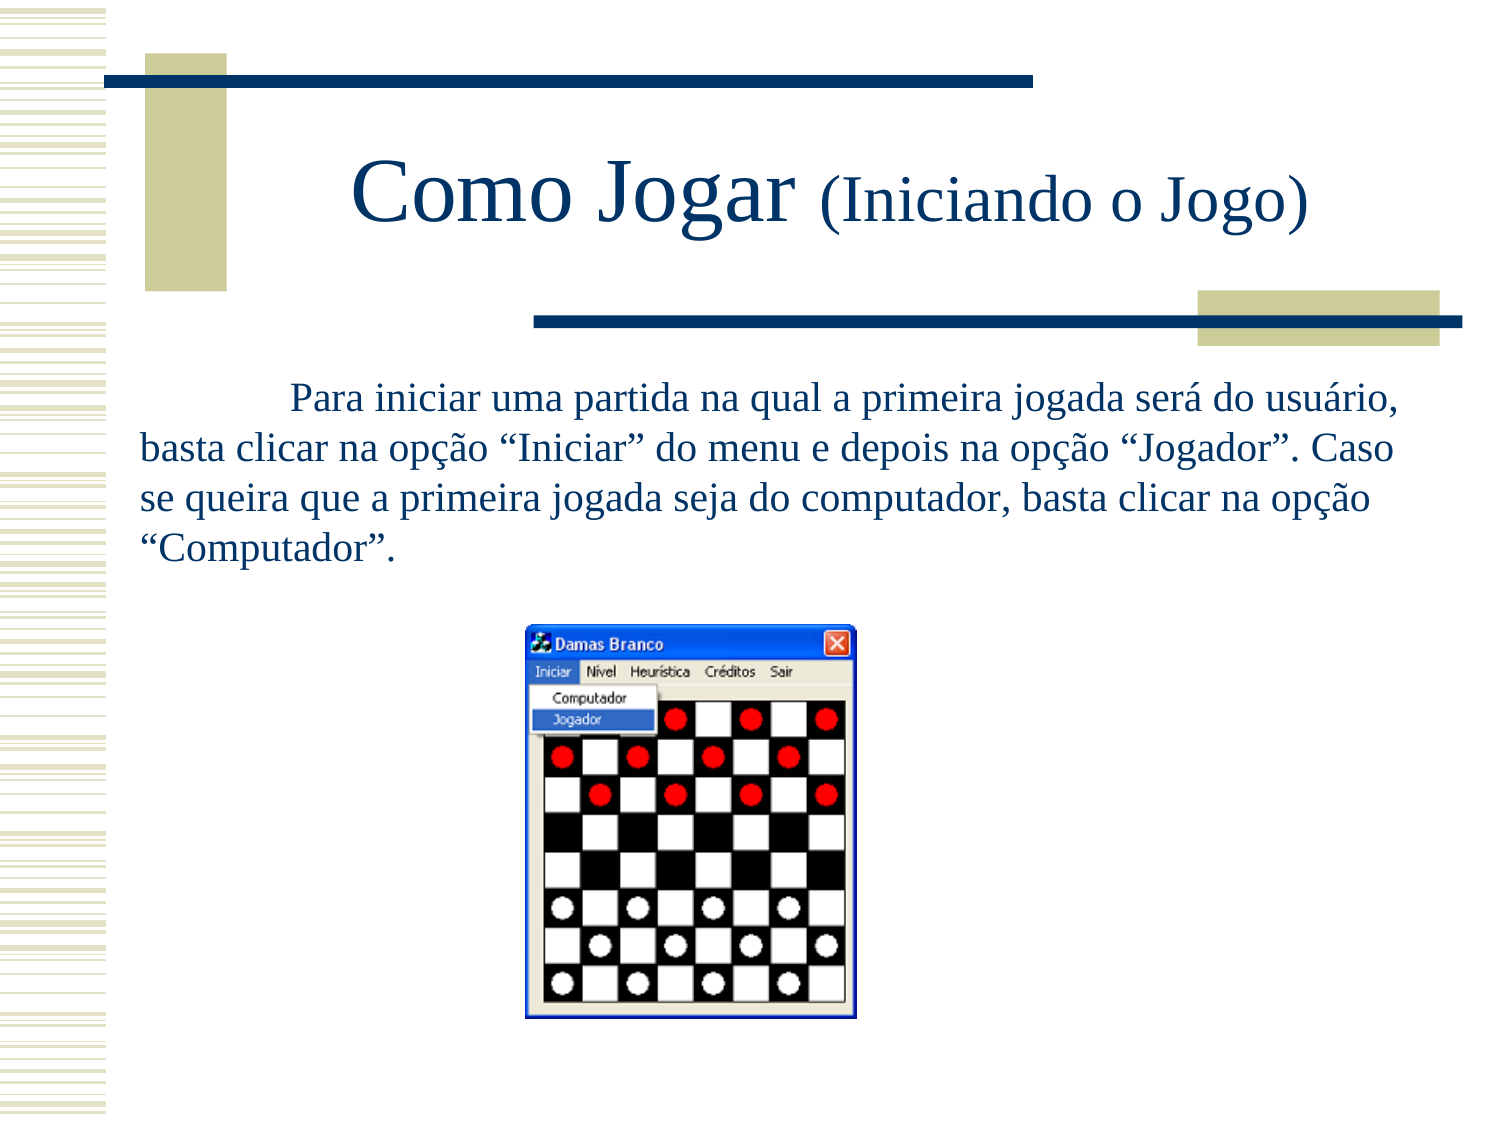

# Como Jogar (Iniciando o Jogo)
	Para iniciar uma partida na qual a primeira jogada será do usuário, basta clicar na opção “Iniciar” do menu e depois na opção “Jogador”. Caso se queira que a primeira jogada seja do computador, basta clicar na opção “Computador”.